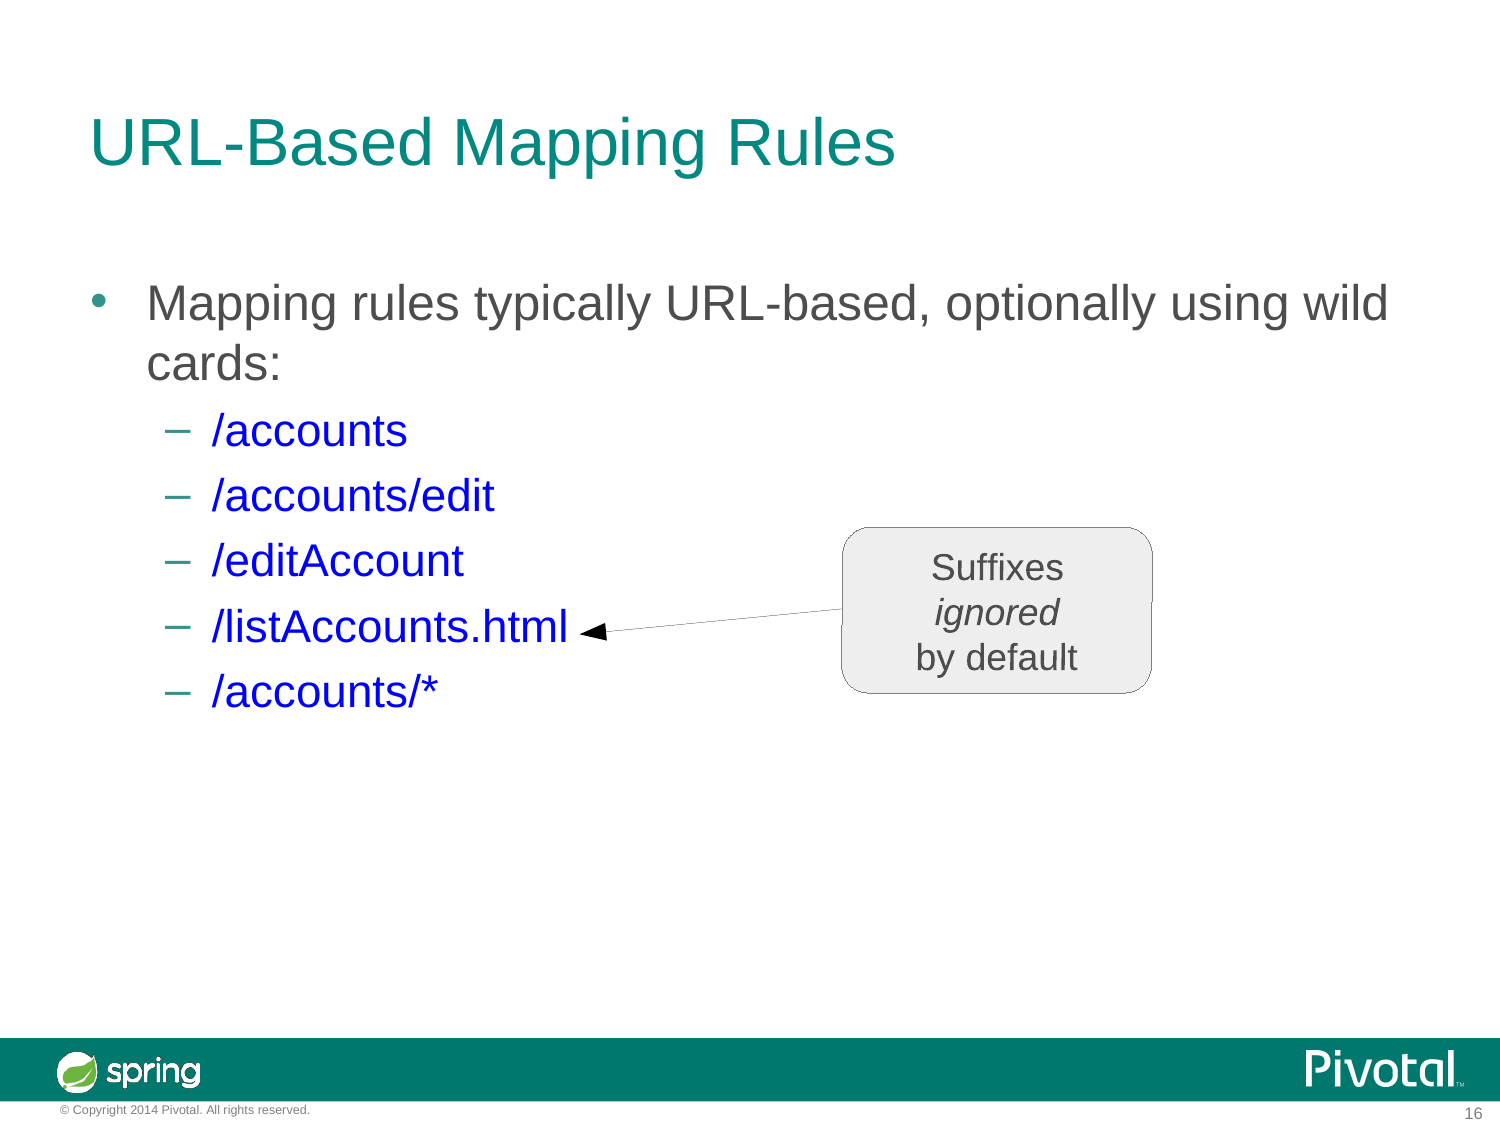

# URL-Based Mapping Rules
Mapping rules typically URL-based, optionally using wild cards:
/accounts
/accounts/edit
/editAccount
/listAccounts.html
/accounts/*
Suffixes ignored
by default